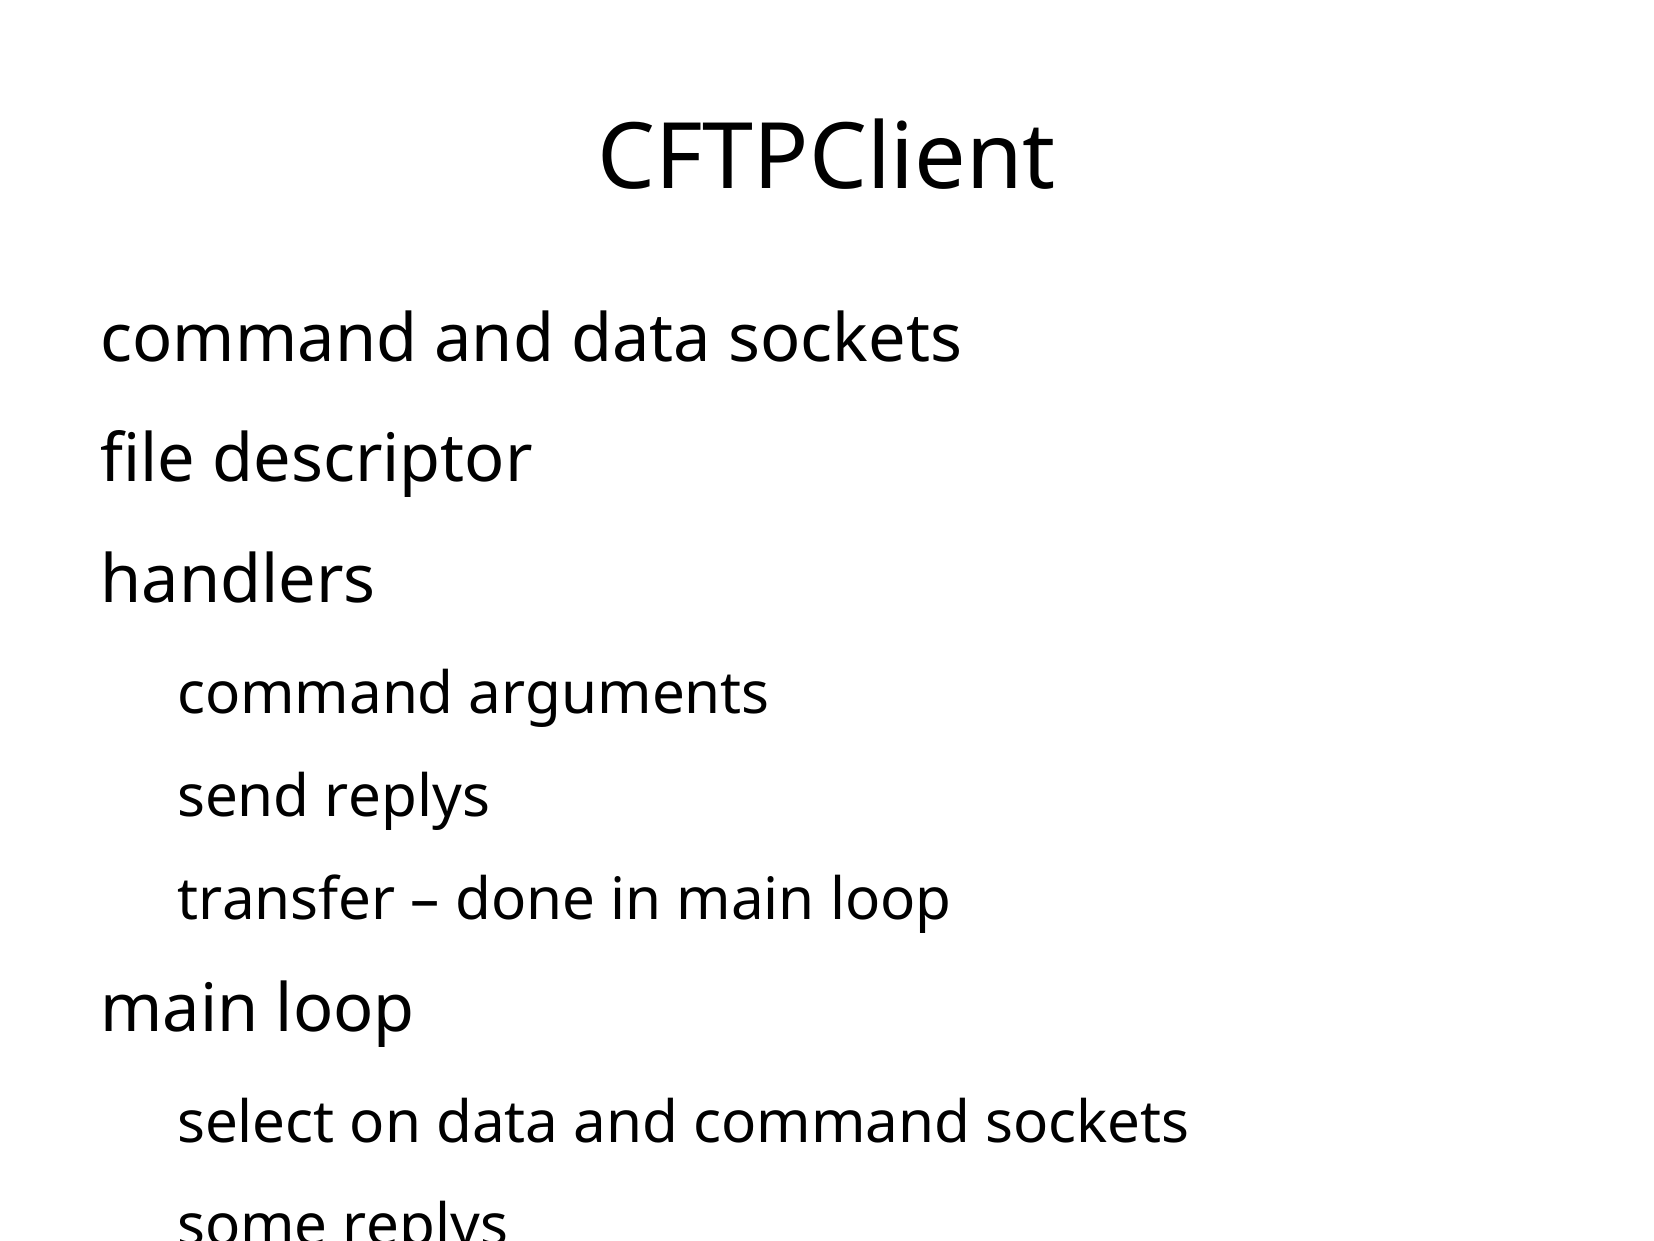

# CFTPClient
command and data sockets
file descriptor
handlers
command arguments
send replys
transfer – done in main loop
main loop
select on data and command sockets
some replys